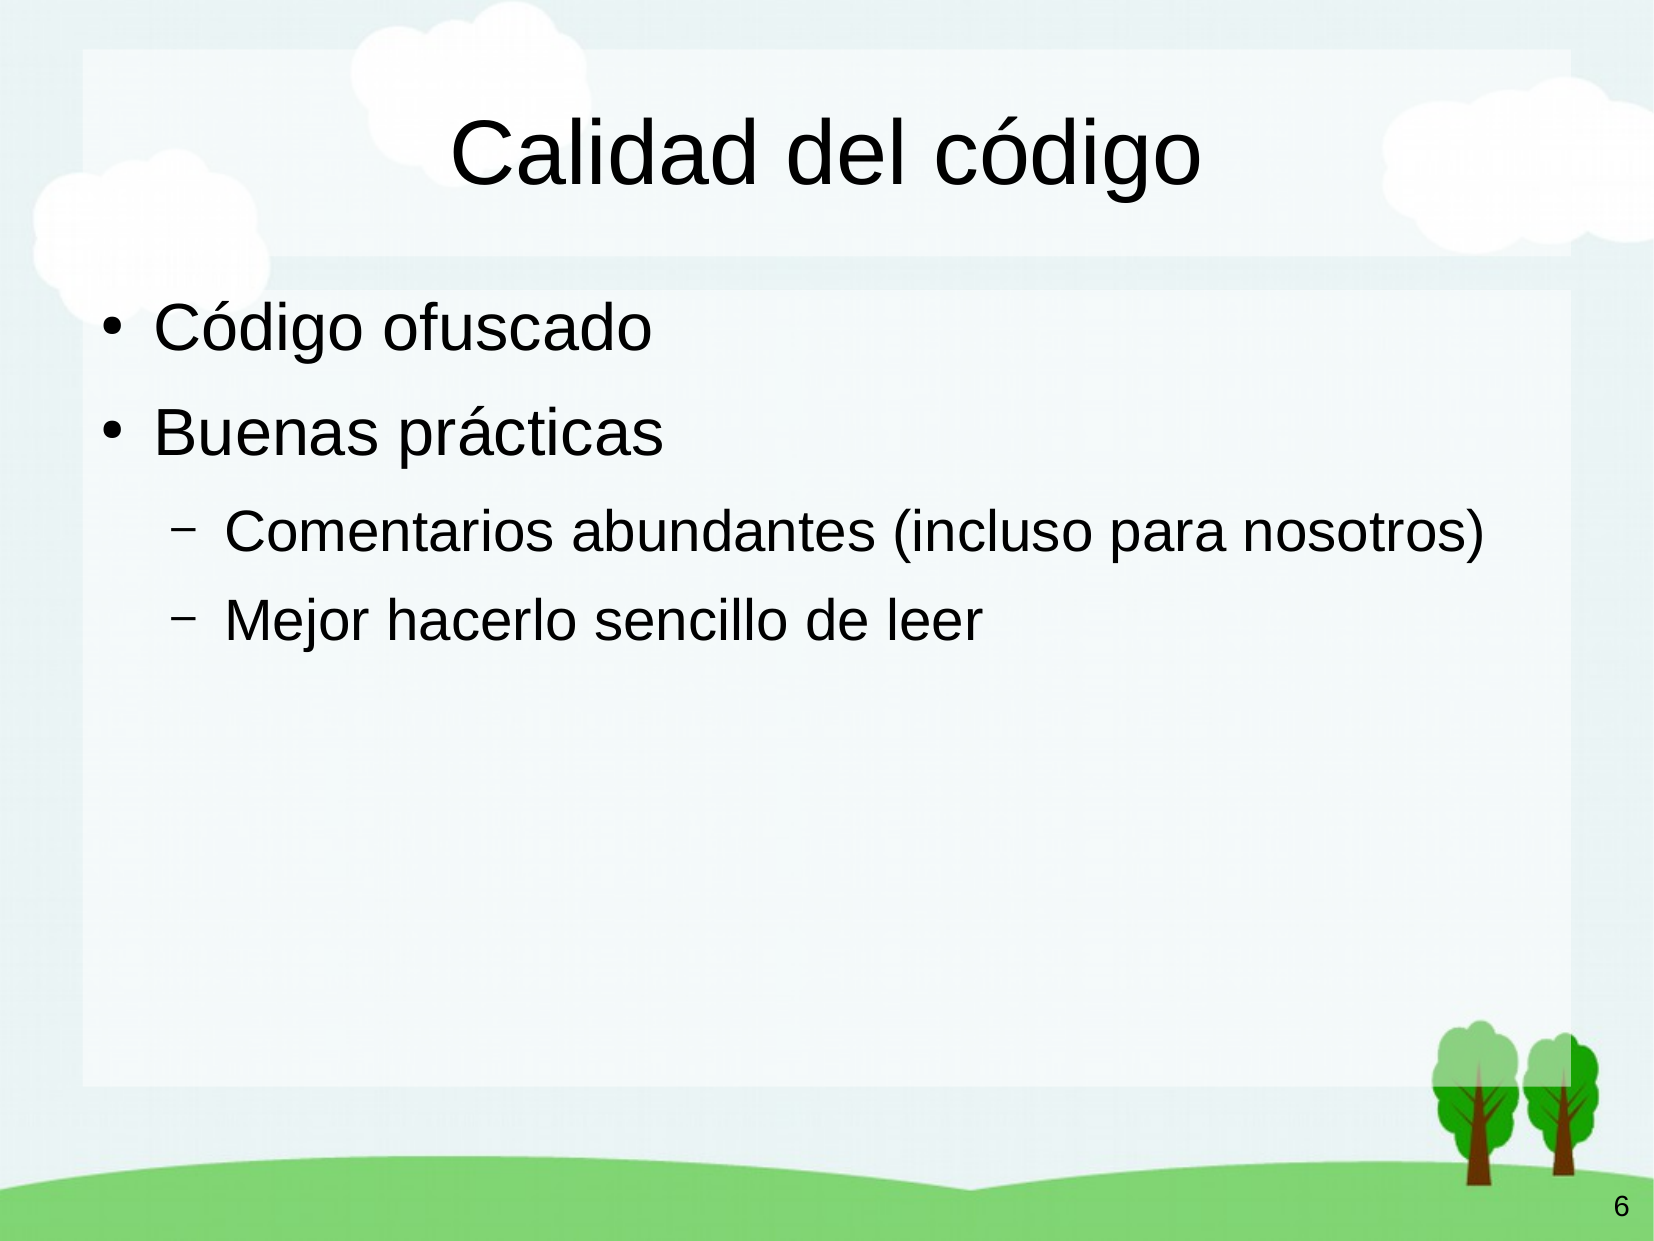

# Calidad del código
Código ofuscado
Buenas prácticas
Comentarios abundantes (incluso para nosotros)
Mejor hacerlo sencillo de leer
6